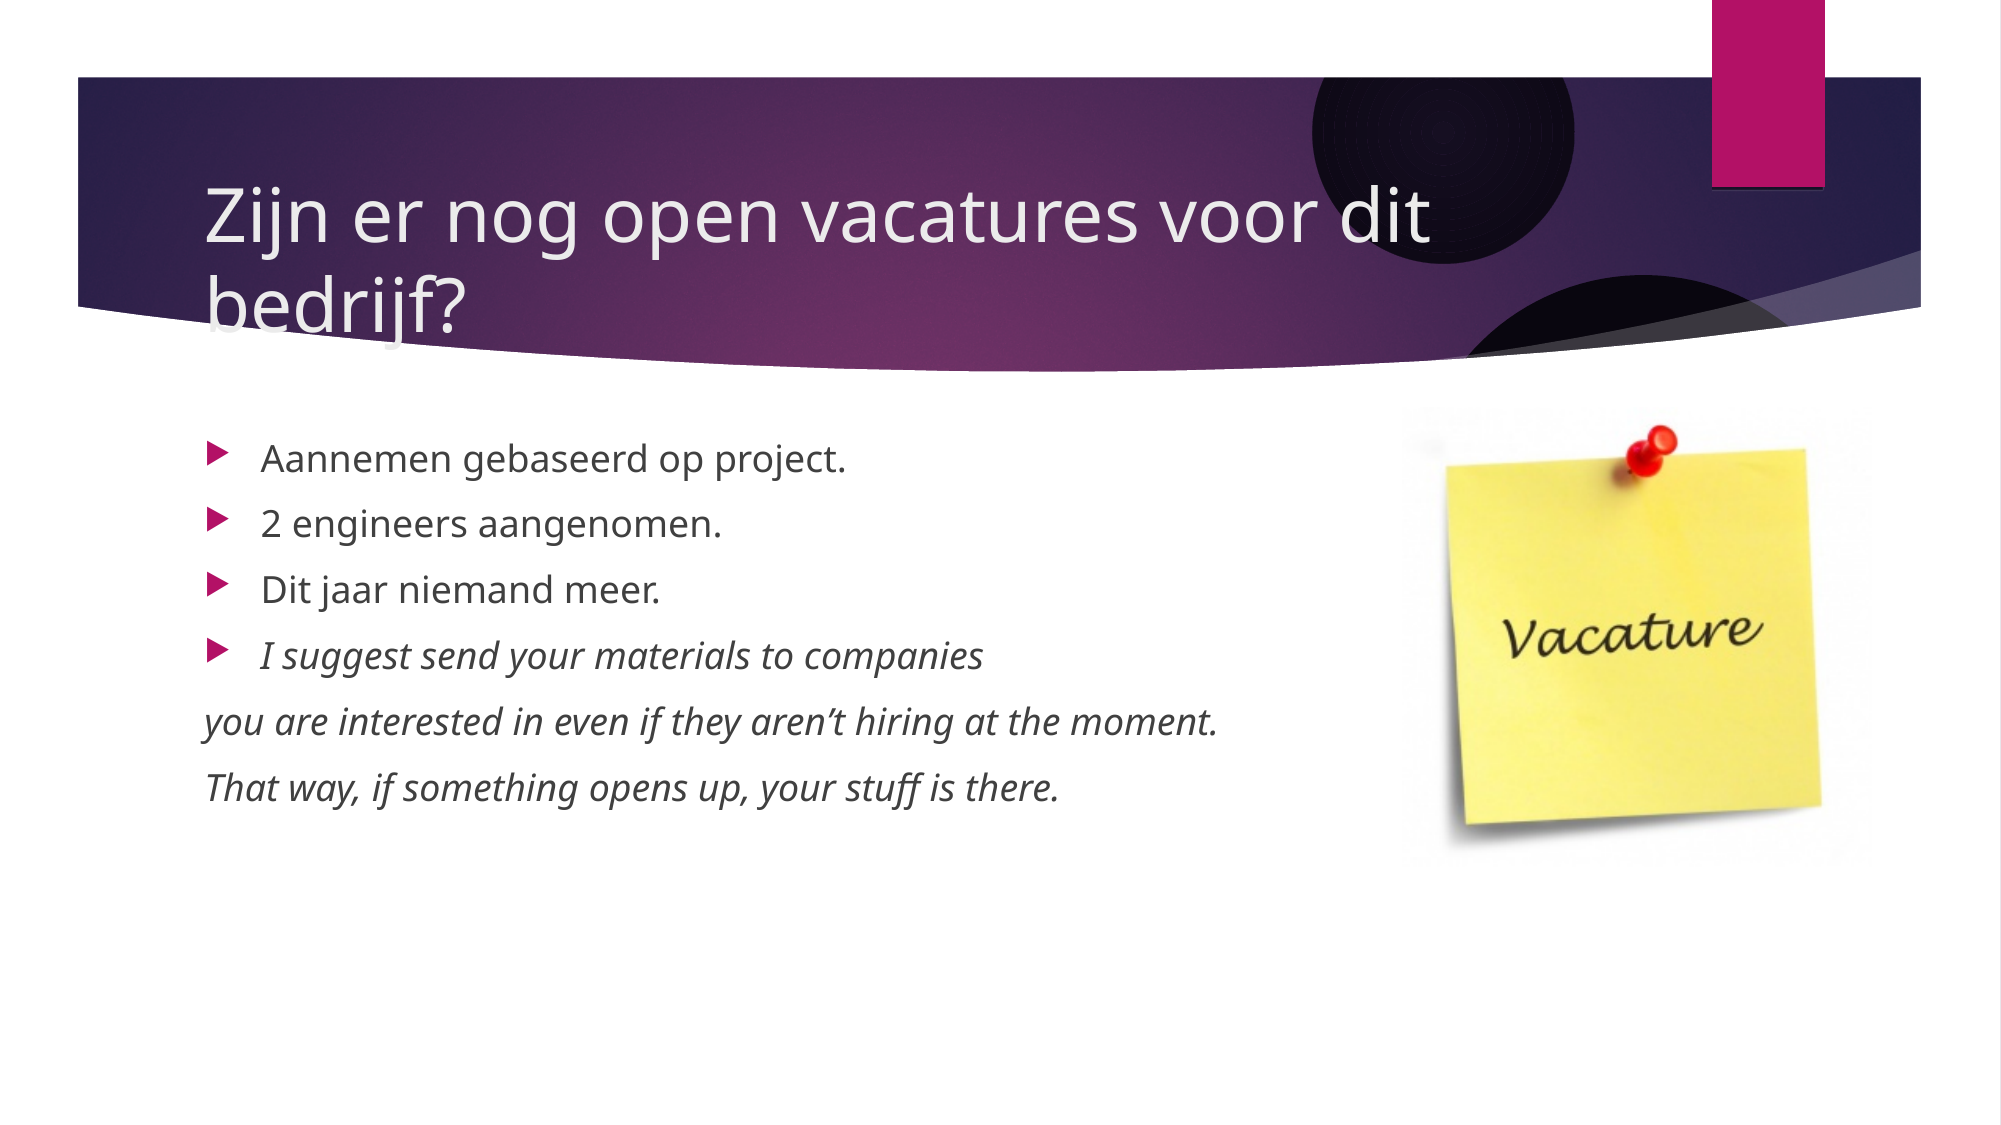

# Zijn er nog open vacatures voor dit bedrijf?
Aannemen gebaseerd op project.
2 engineers aangenomen.
Dit jaar niemand meer.
I suggest send your materials to companies
you are interested in even if they aren’t hiring at the moment.
That way, if something opens up, your stuff is there.